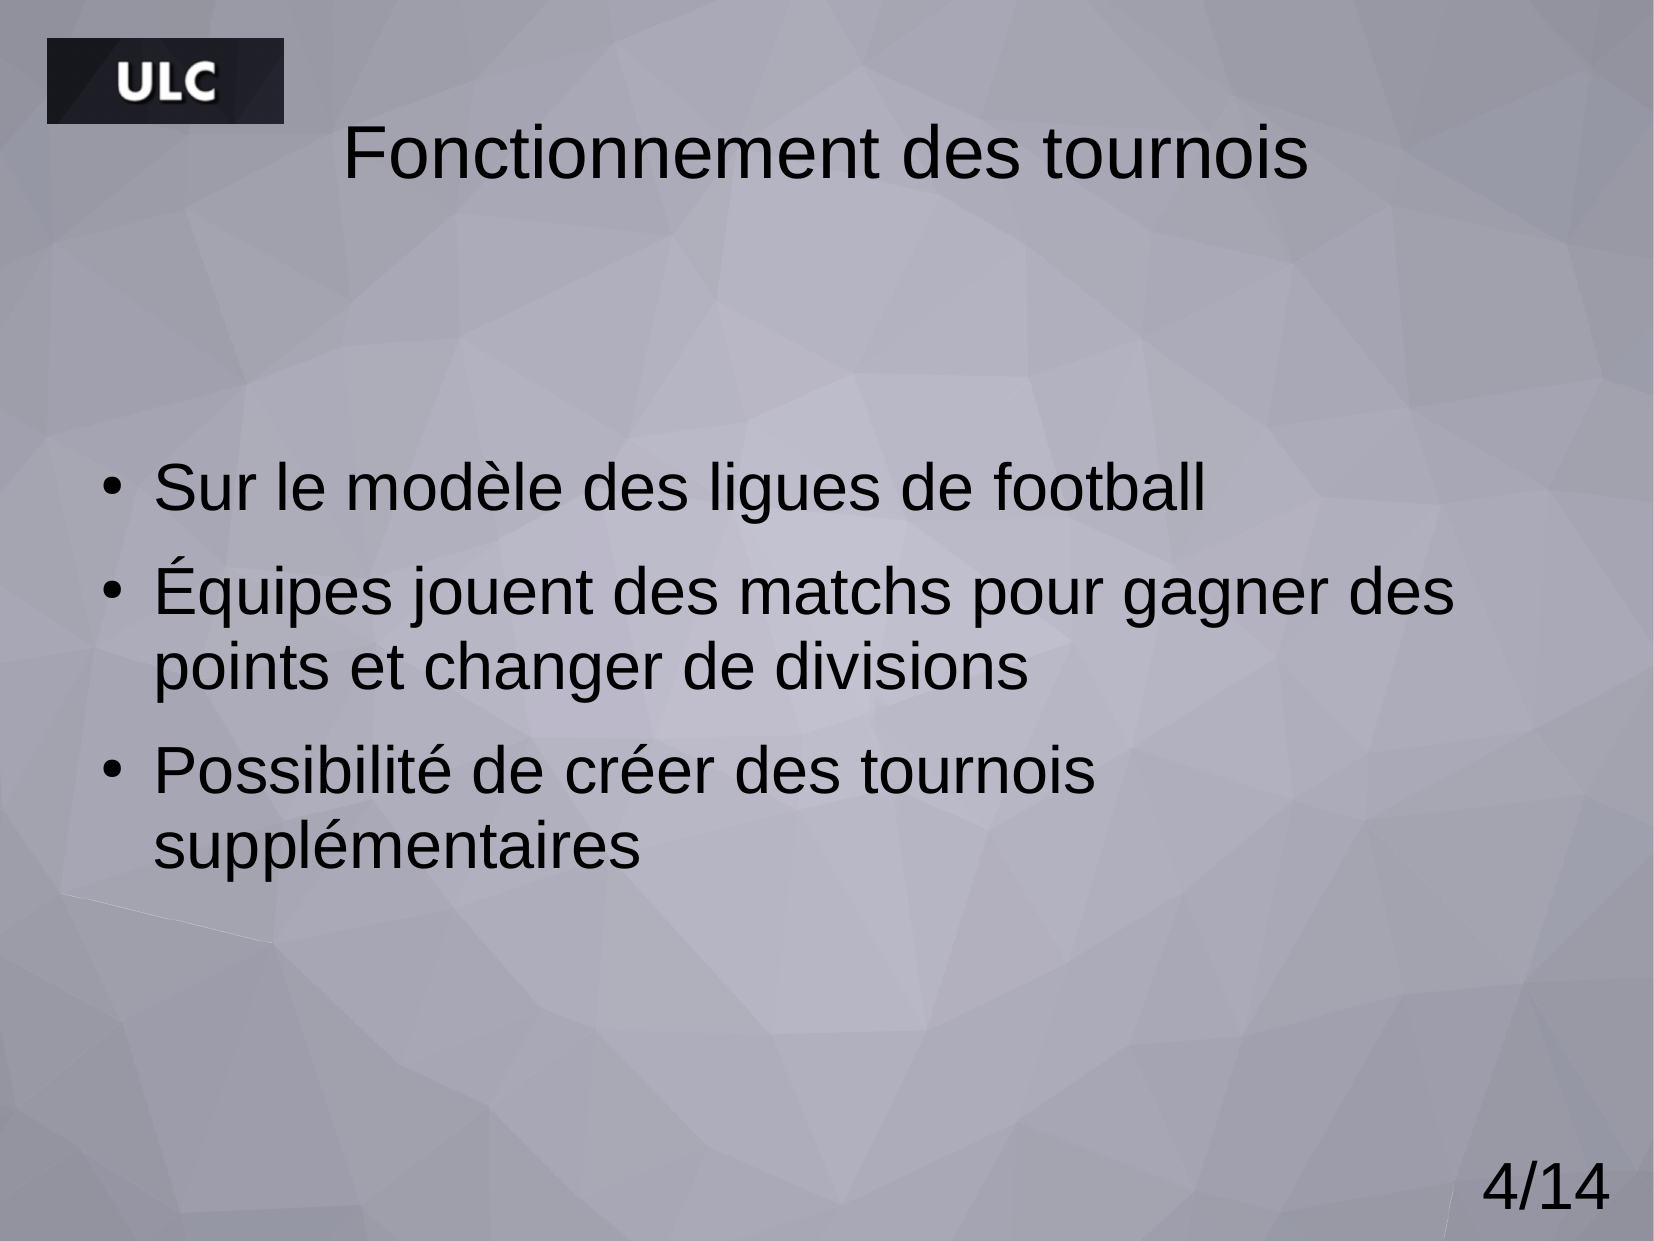

# Fonctionnement des tournois
Sur le modèle des ligues de football
Équipes jouent des matchs pour gagner des points et changer de divisions
Possibilité de créer des tournois supplémentaires
4/14